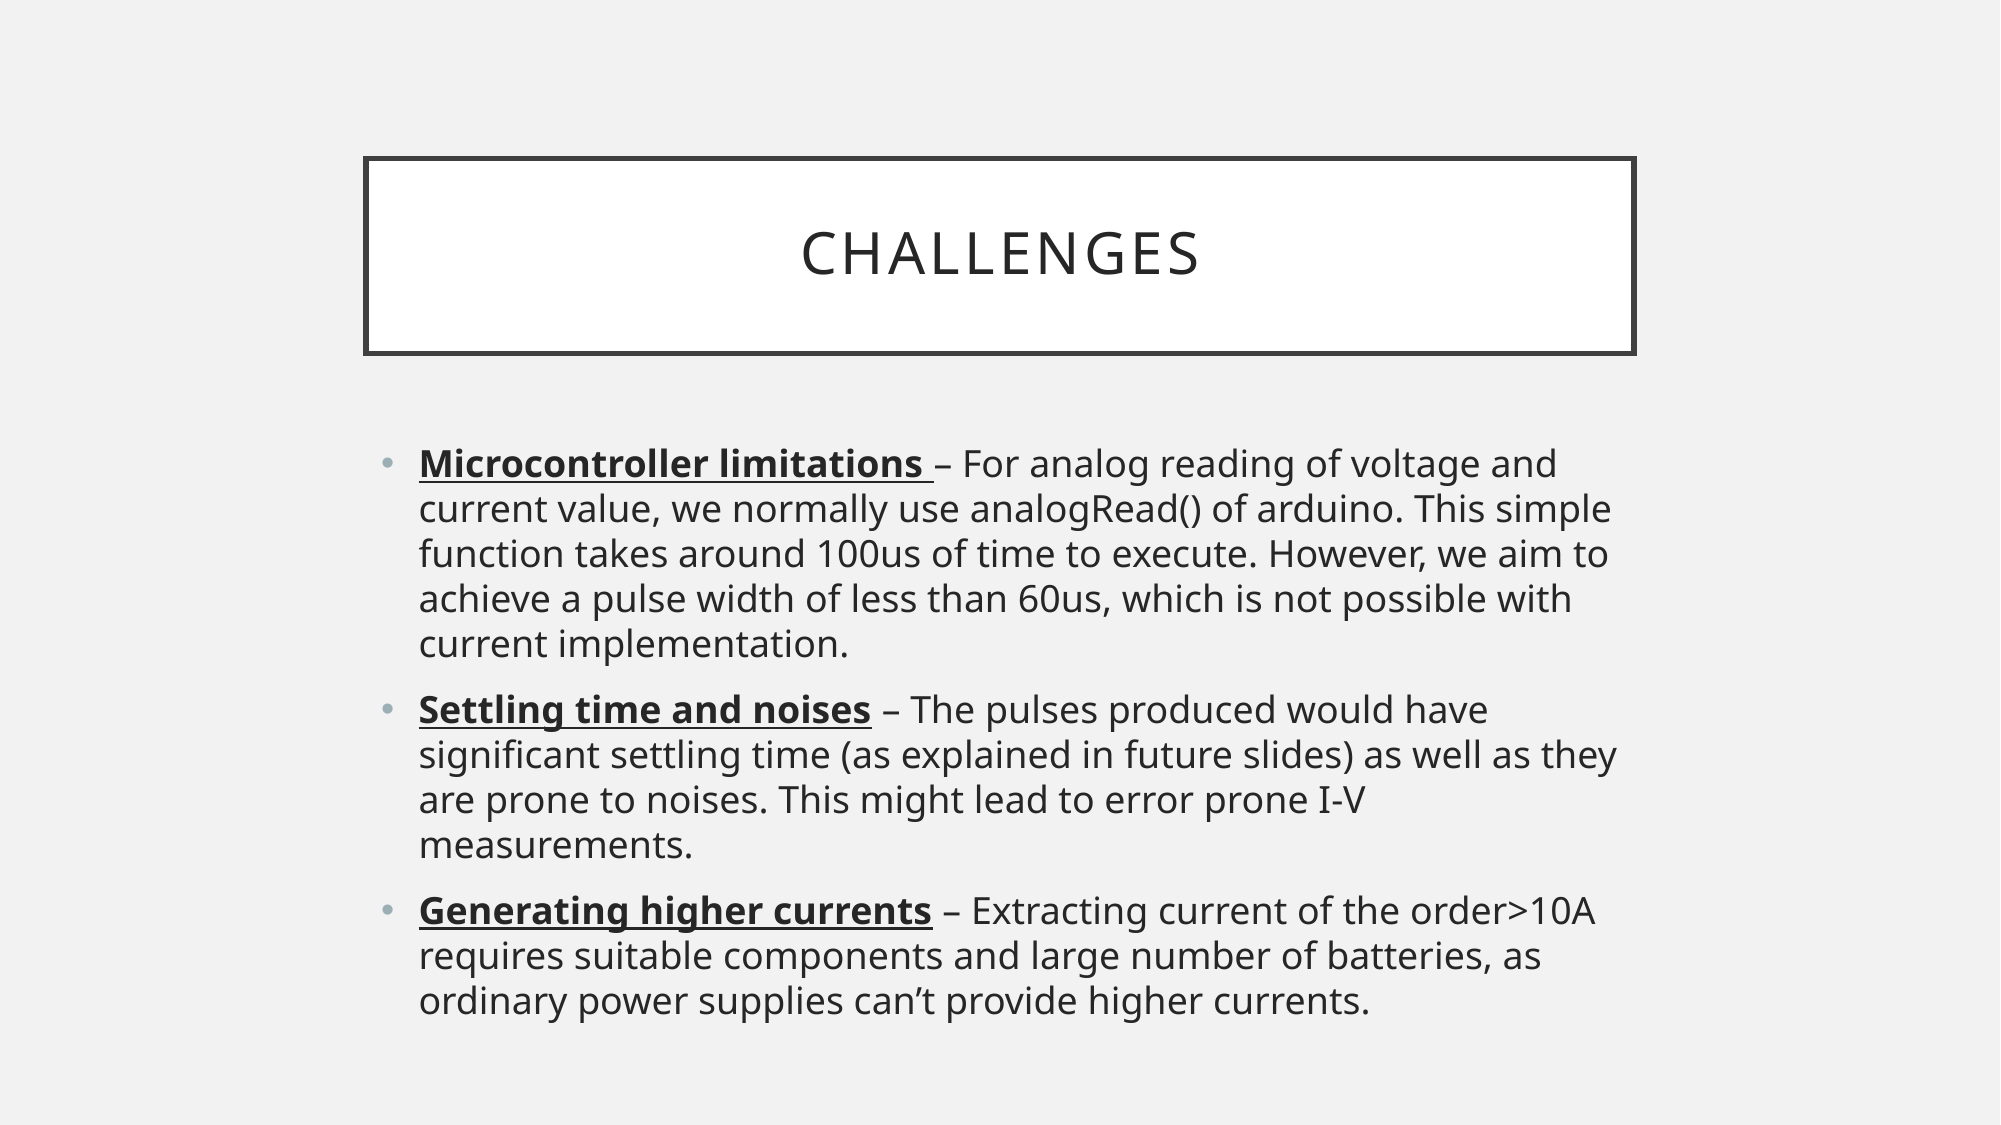

# CHALLENGES
Microcontroller limitations – For analog reading of voltage and current value, we normally use analogRead() of arduino. This simple function takes around 100us of time to execute. However, we aim to achieve a pulse width of less than 60us, which is not possible with current implementation.
Settling time and noises – The pulses produced would have significant settling time (as explained in future slides) as well as they are prone to noises. This might lead to error prone I-V measurements.
Generating higher currents – Extracting current of the order>10A requires suitable components and large number of batteries, as ordinary power supplies can’t provide higher currents.